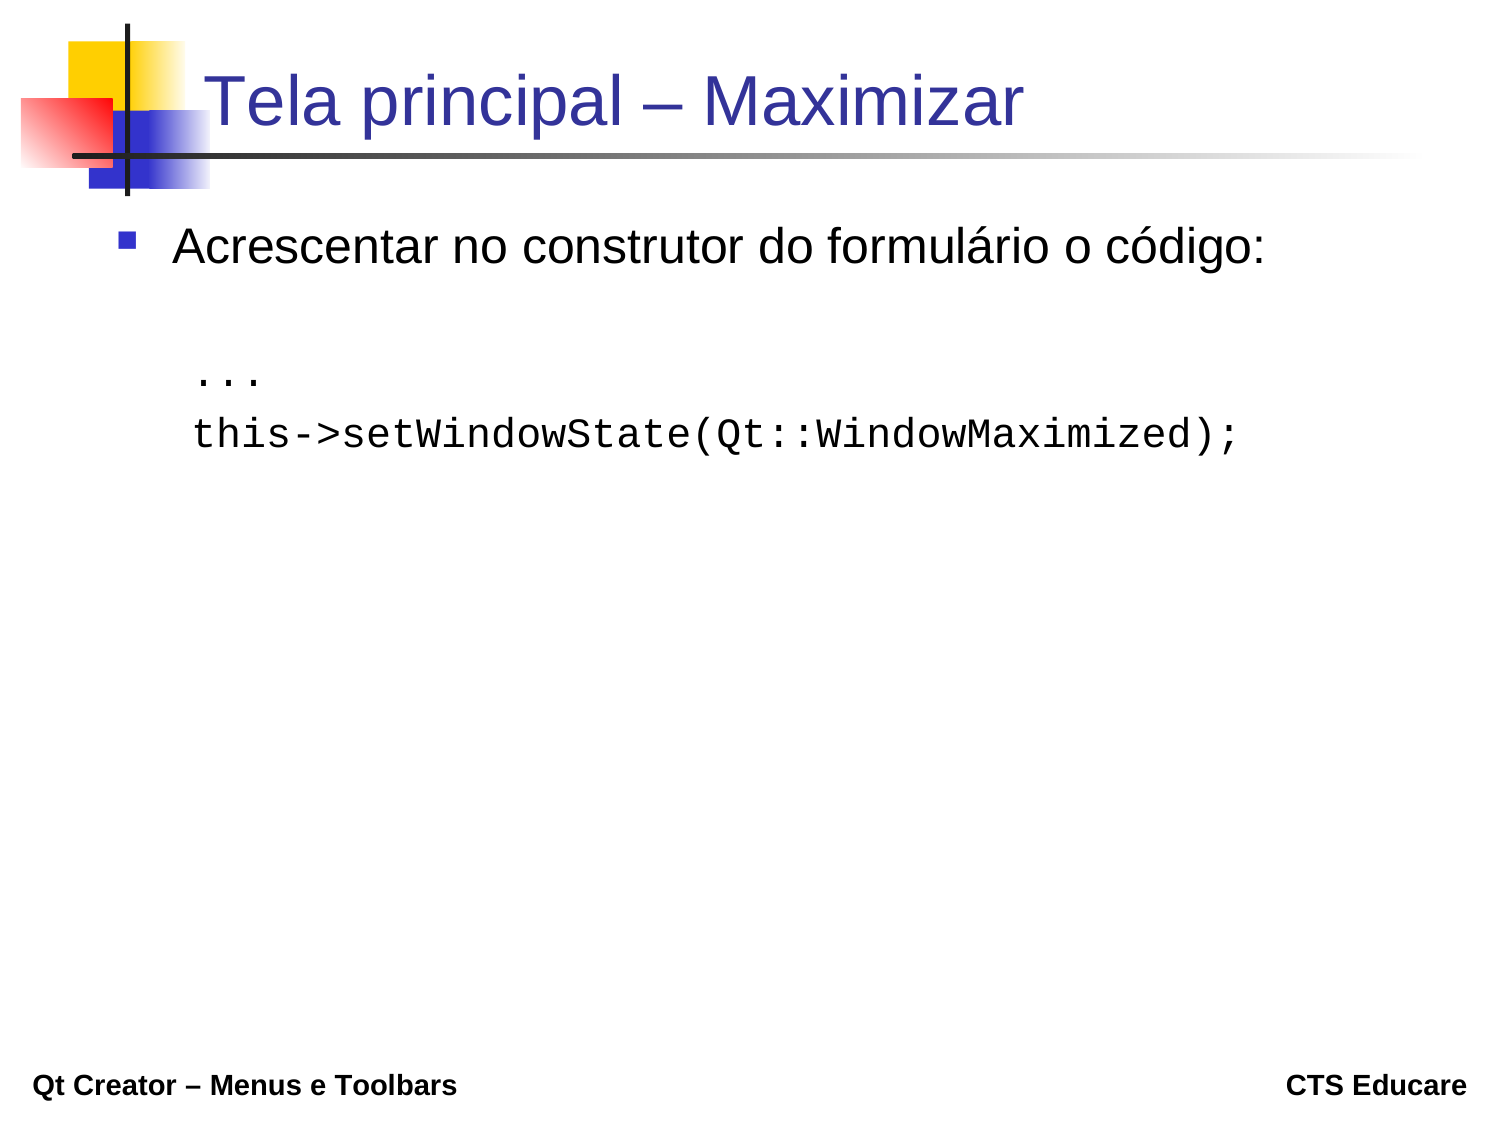

# Tela principal – Maximizar
Acrescentar no construtor do formulário o código:
...
this->setWindowState(Qt::WindowMaximized);